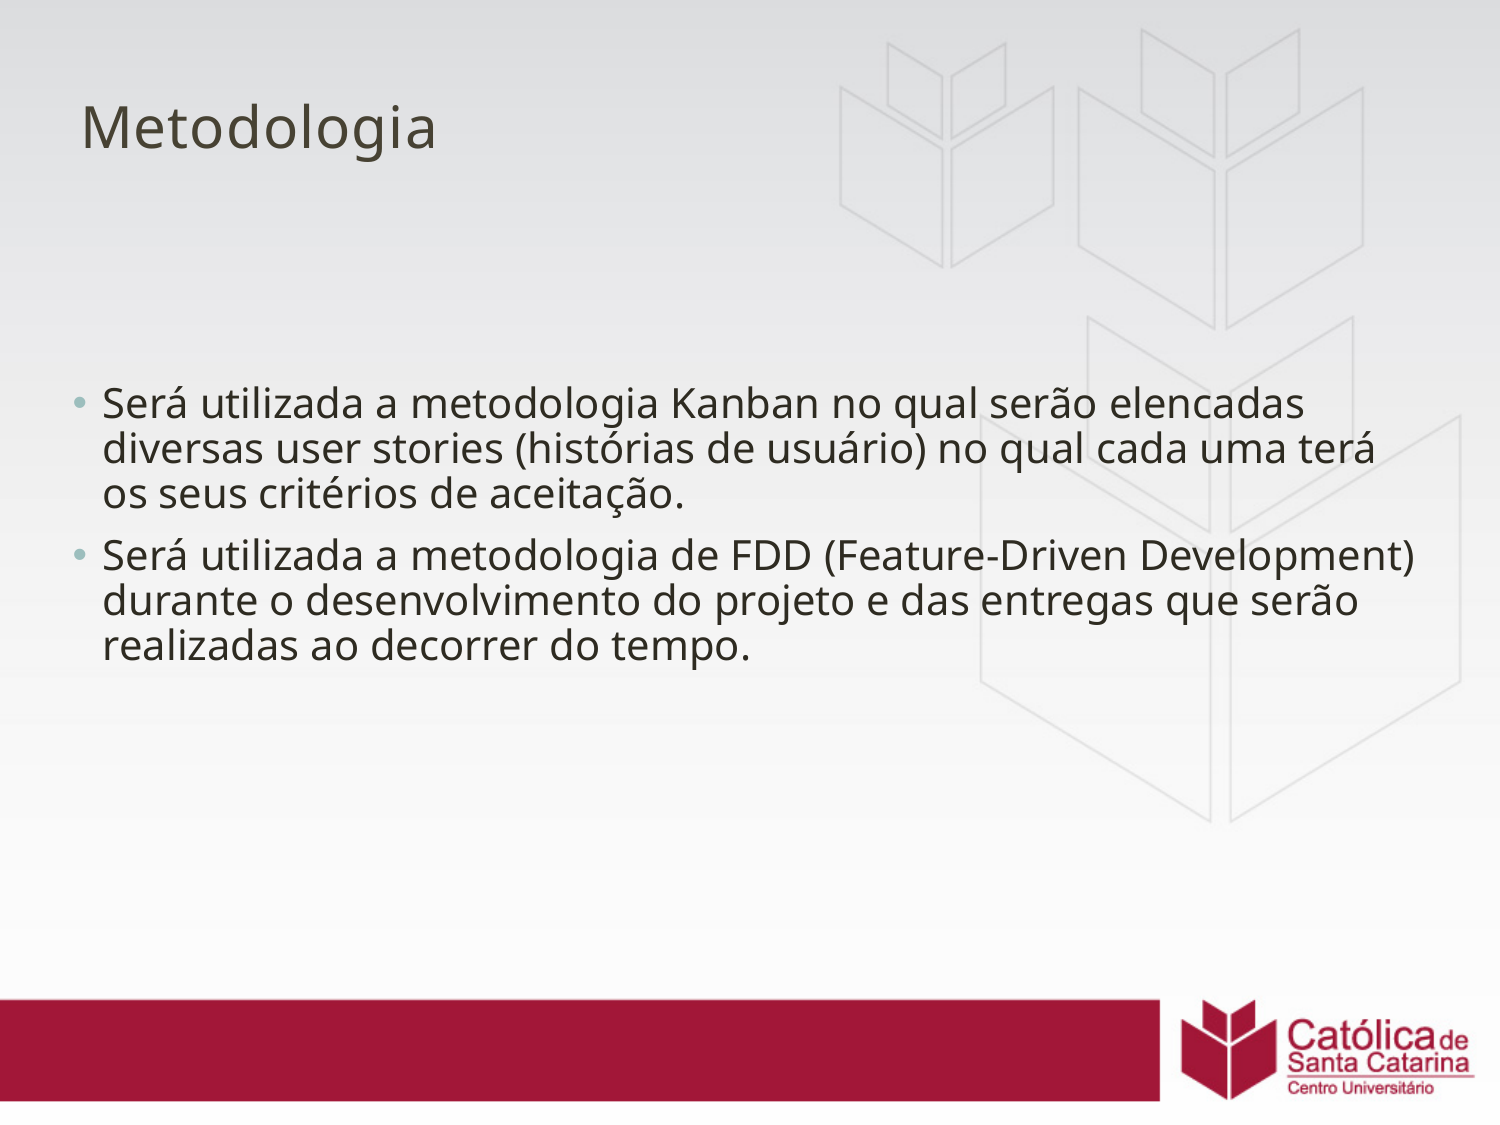

# Metodologia
Será utilizada a metodologia Kanban no qual serão elencadas diversas user stories (histórias de usuário) no qual cada uma terá os seus critérios de aceitação.
Será utilizada a metodologia de FDD (Feature-Driven Development) durante o desenvolvimento do projeto e das entregas que serão realizadas ao decorrer do tempo.